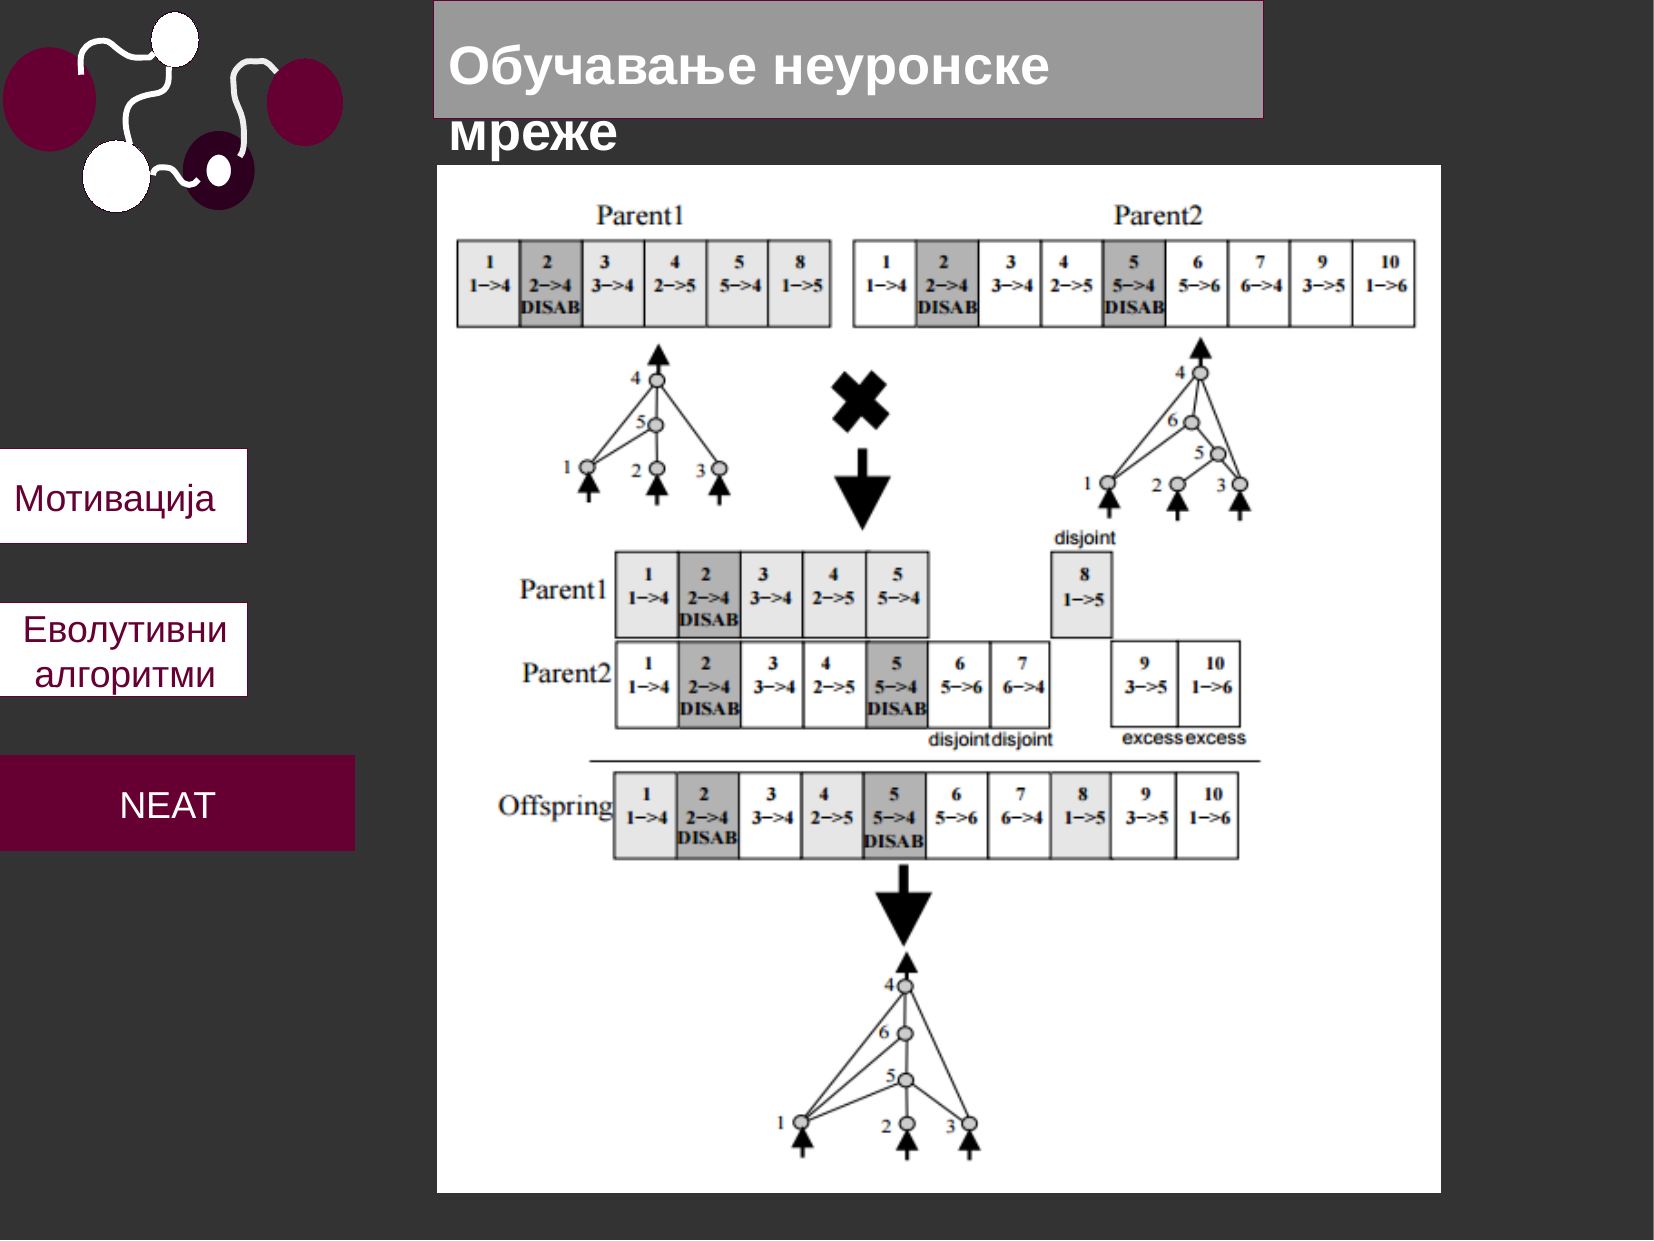

Обучавање неуронске мреже
 Мотивација
	Еволутивни
 	алгоритми
 NEAT